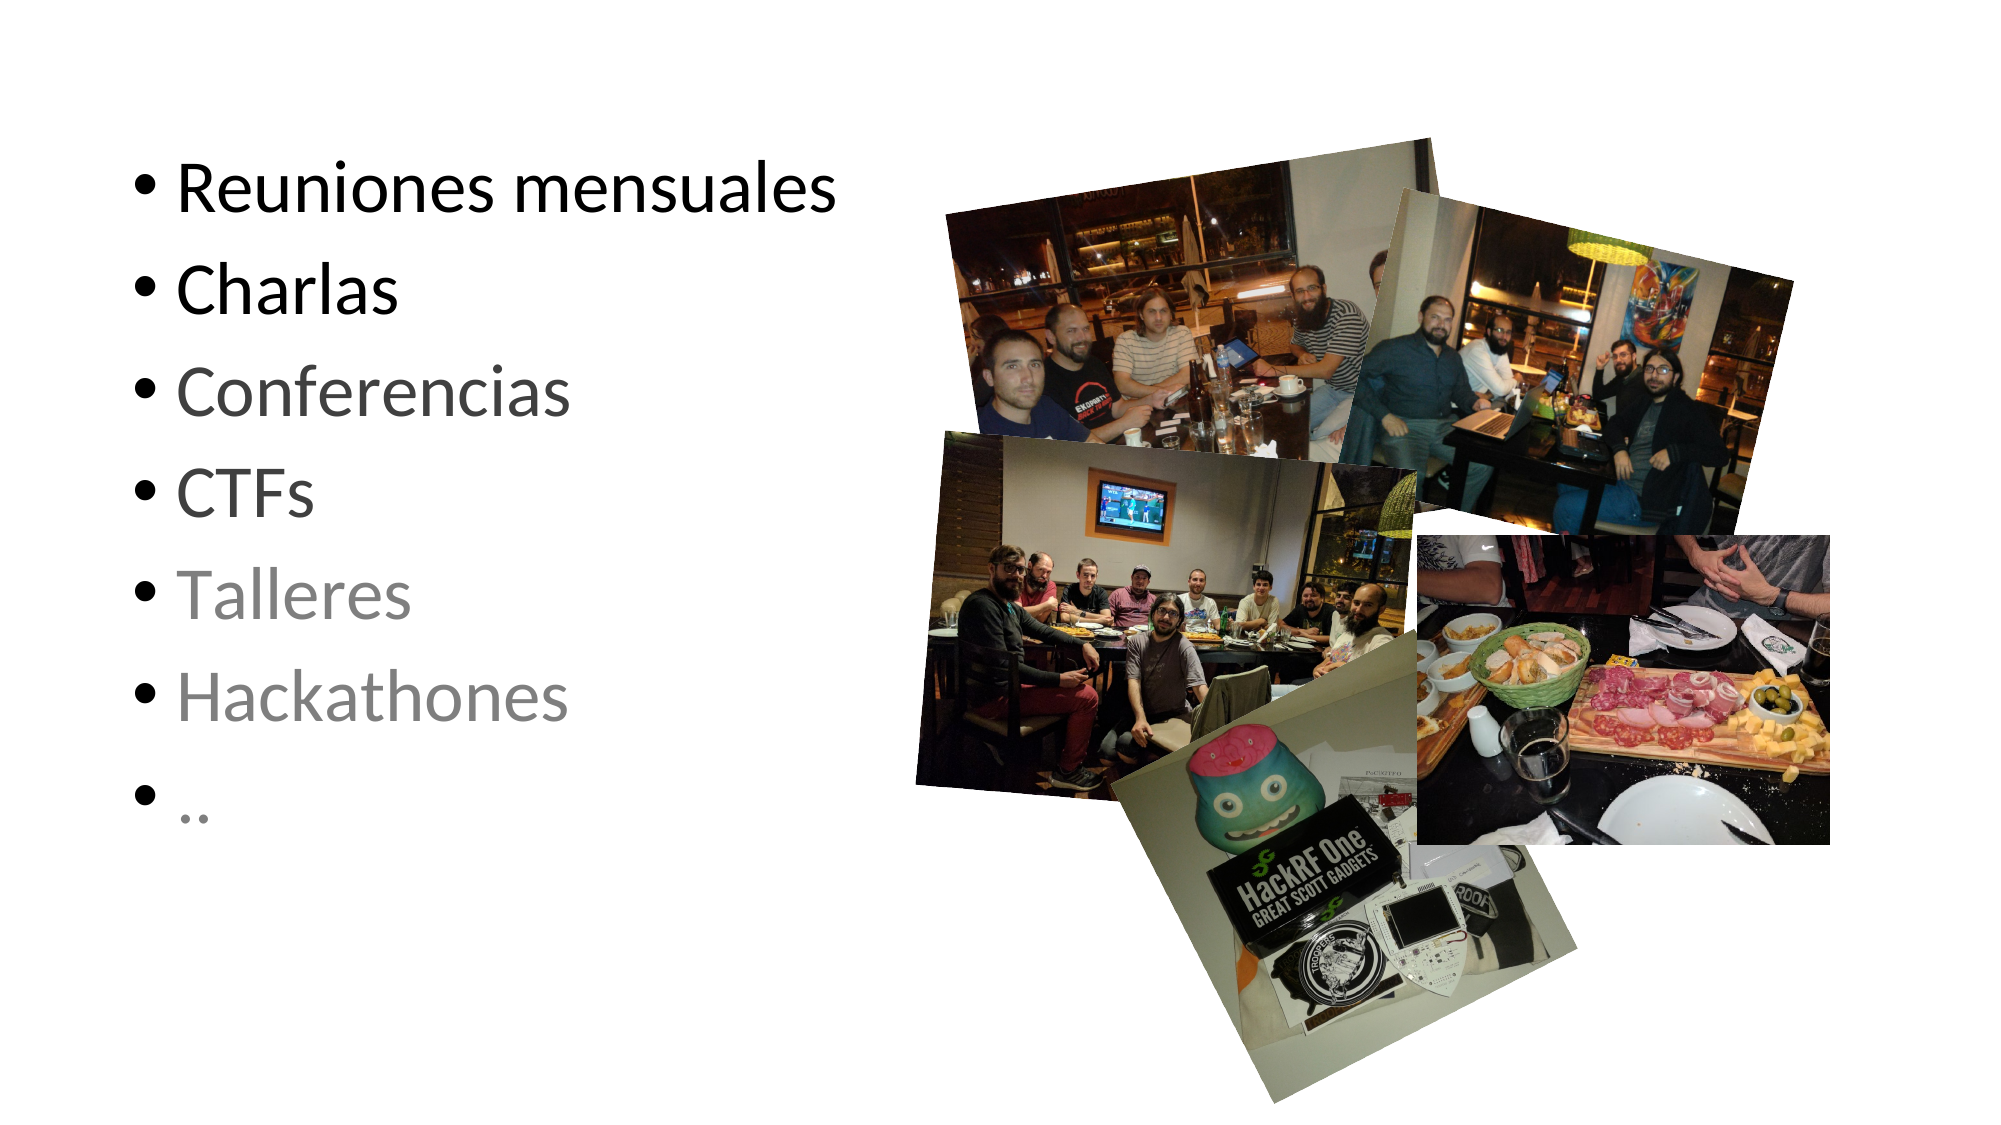

Reuniones mensuales
 Charlas
 Conferencias
 CTFs
 Talleres
 Hackathones
 ..